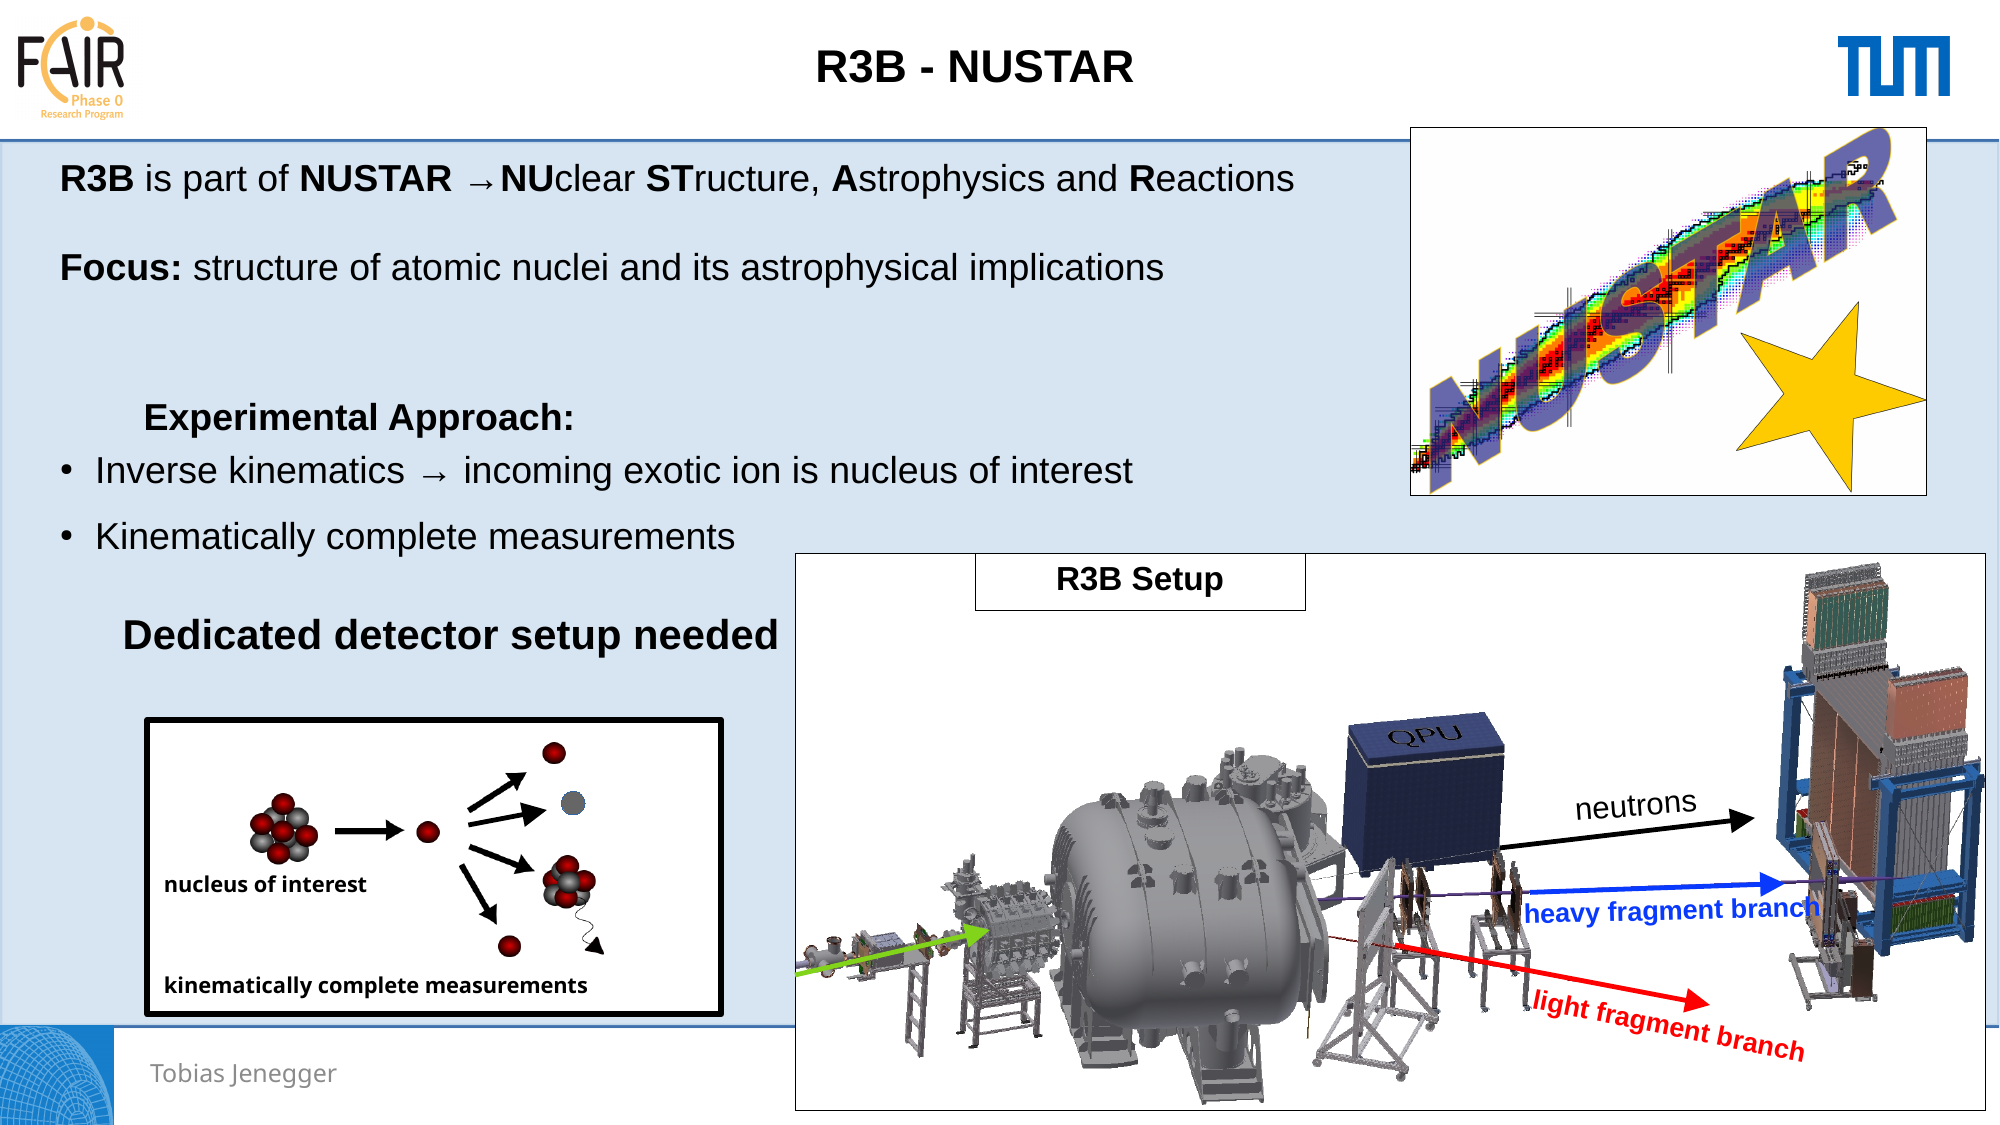

R3B - NUSTAR
R3B is part of NUSTAR →NUclear STructure, Astrophysics and Reactions
Focus: structure of atomic nuclei and its astrophysical implications
 Experimental Approach:
Inverse kinematics → incoming exotic ion is nucleus of interest
Kinematically complete measurements
 Dedicated detector setup needed
R3B Setup
neutrons
heavy fragment branch
light fragment branch
nucleus of interest
kinematically complete measurements
4